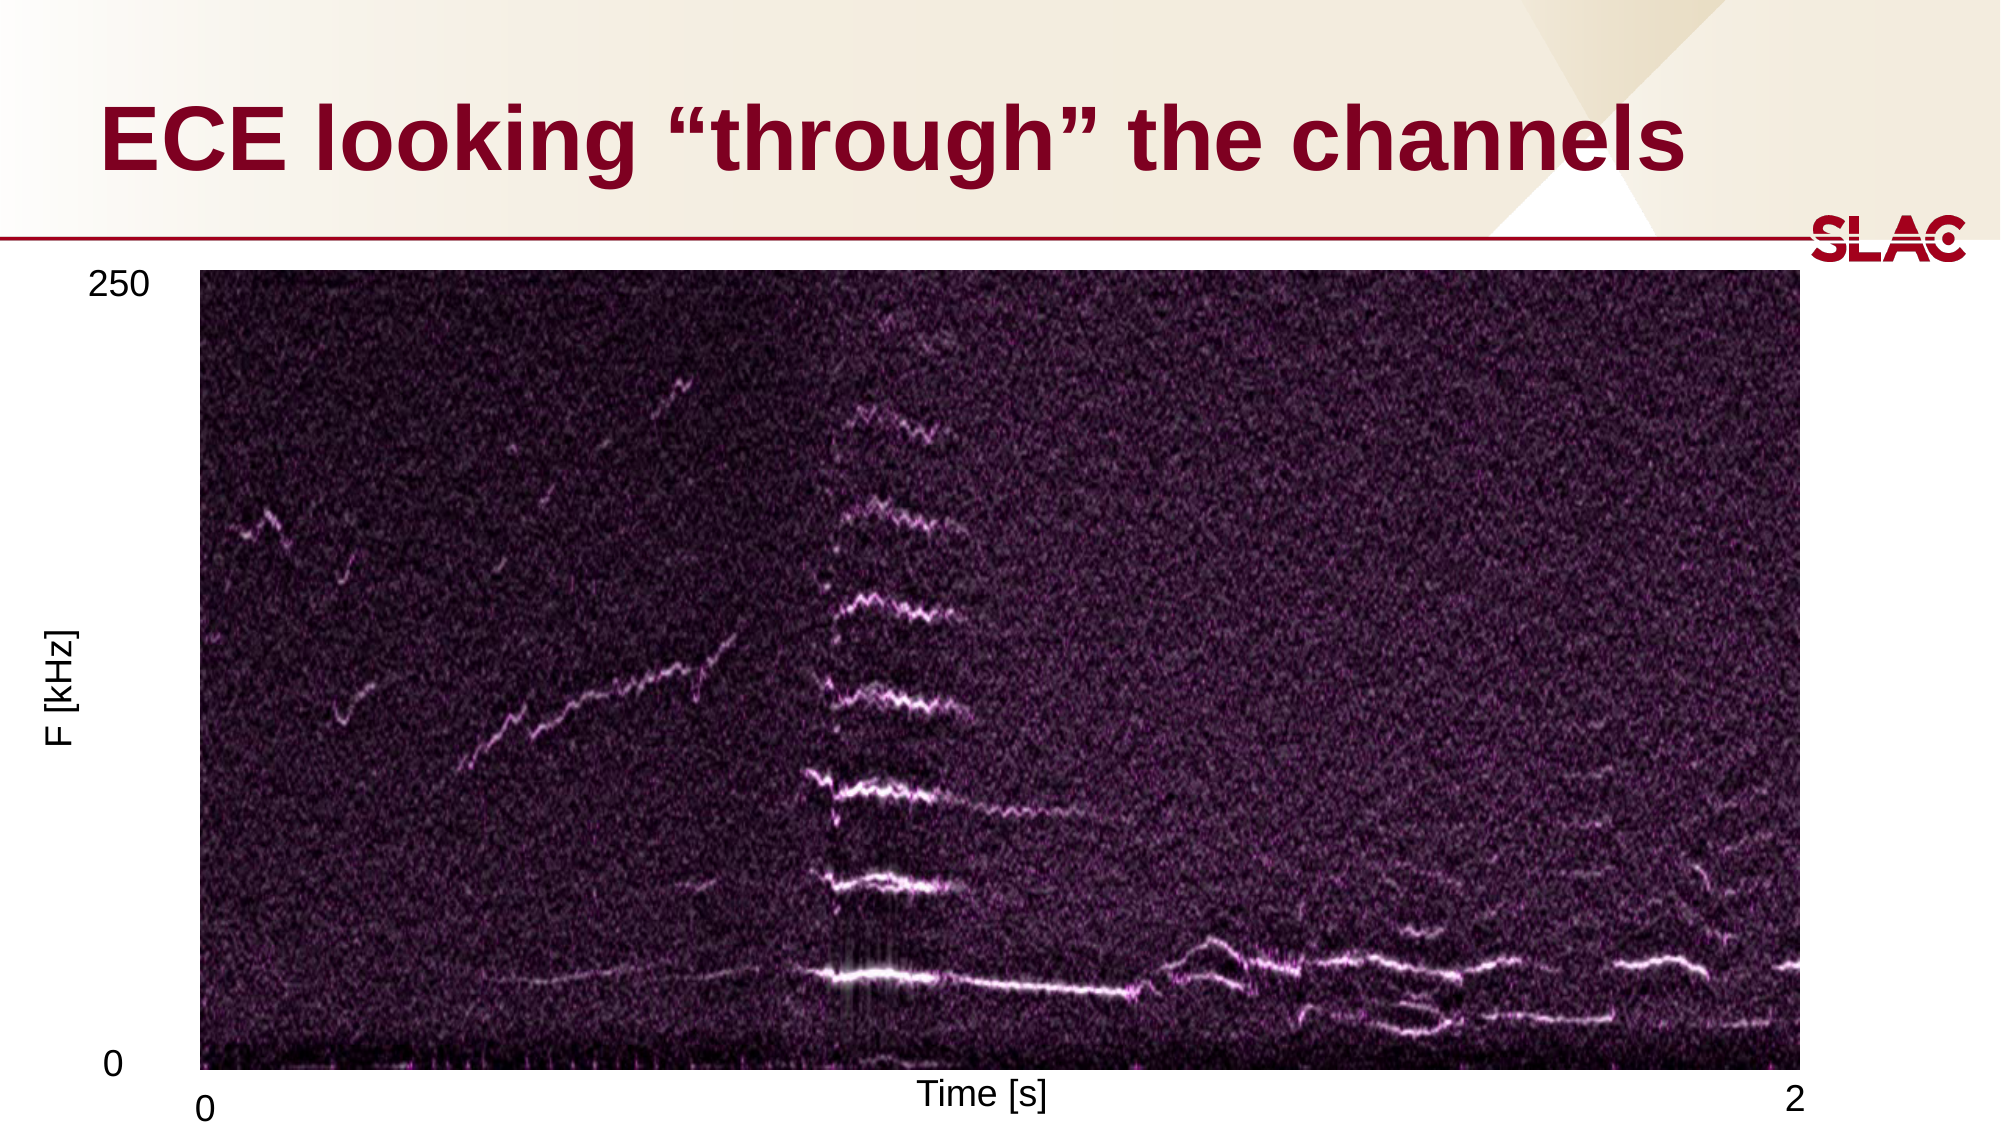

# ECE looking “through” the channels
250
ConcurrentRT must validate FPGA and firmware before even testing experiments with control system.
F [kHz]
0
Time [s]
2
0